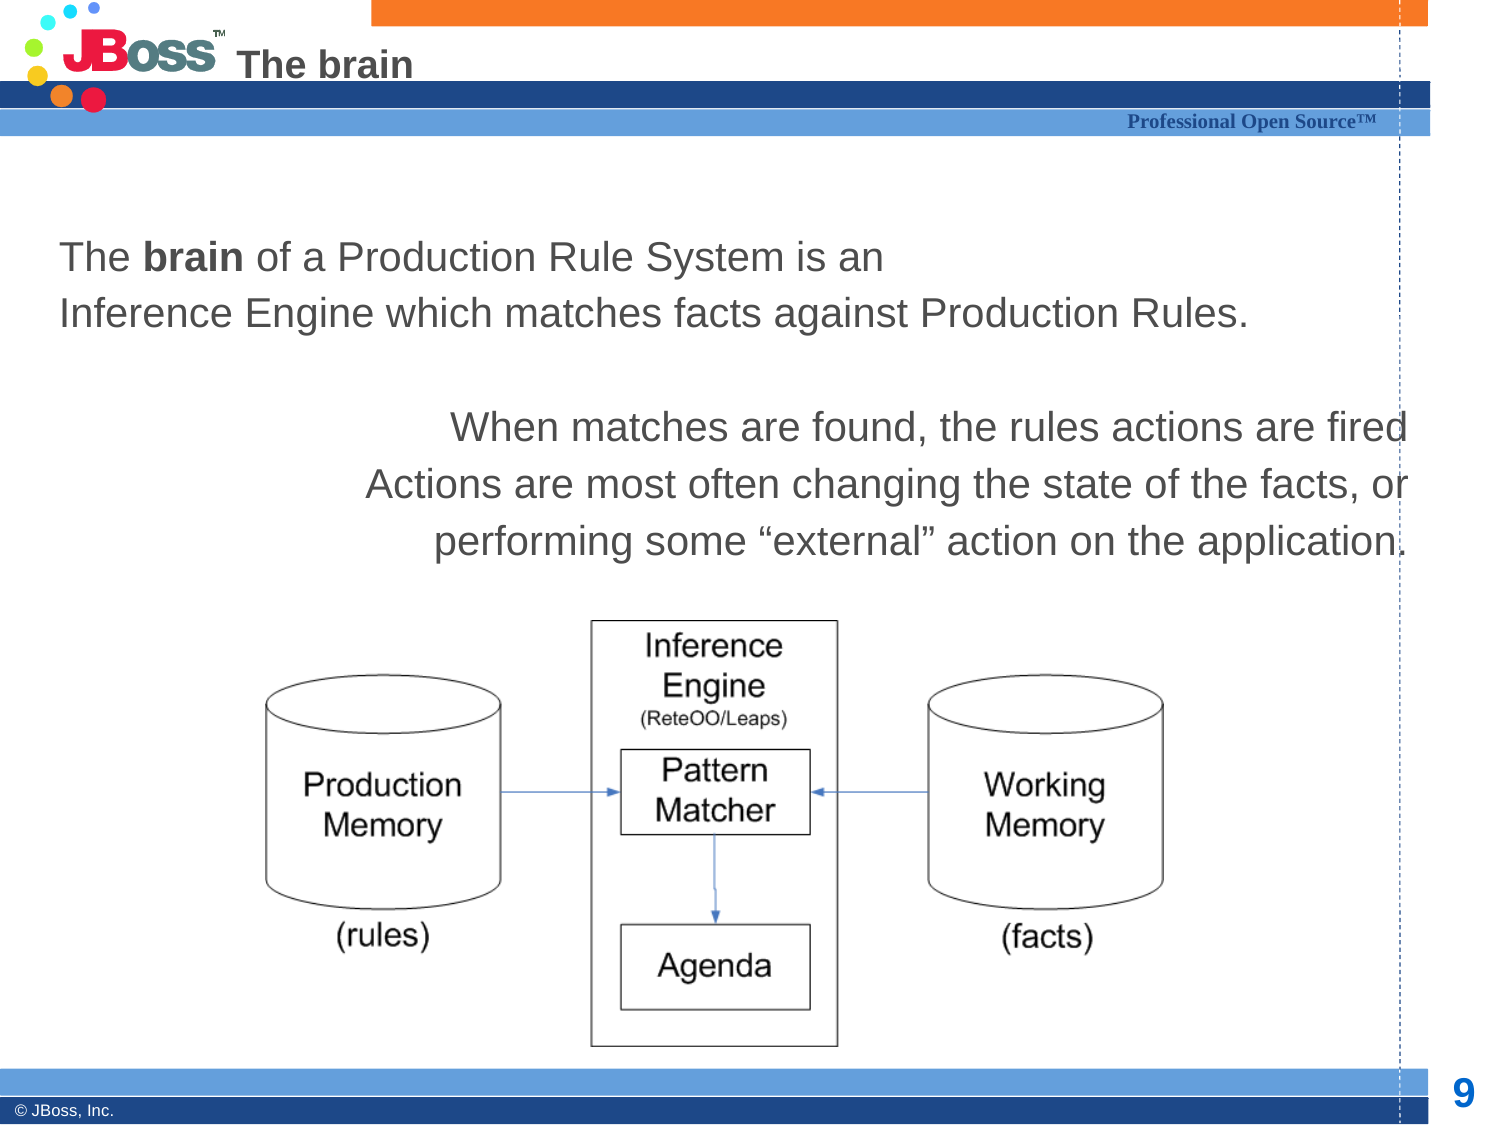

# The brain
The brain of a Production Rule System is an
Inference Engine which matches facts against Production Rules.
When matches are found, the rules actions are fired
	Actions are most often changing the state of the facts, or
	performing some “external” action on the application.